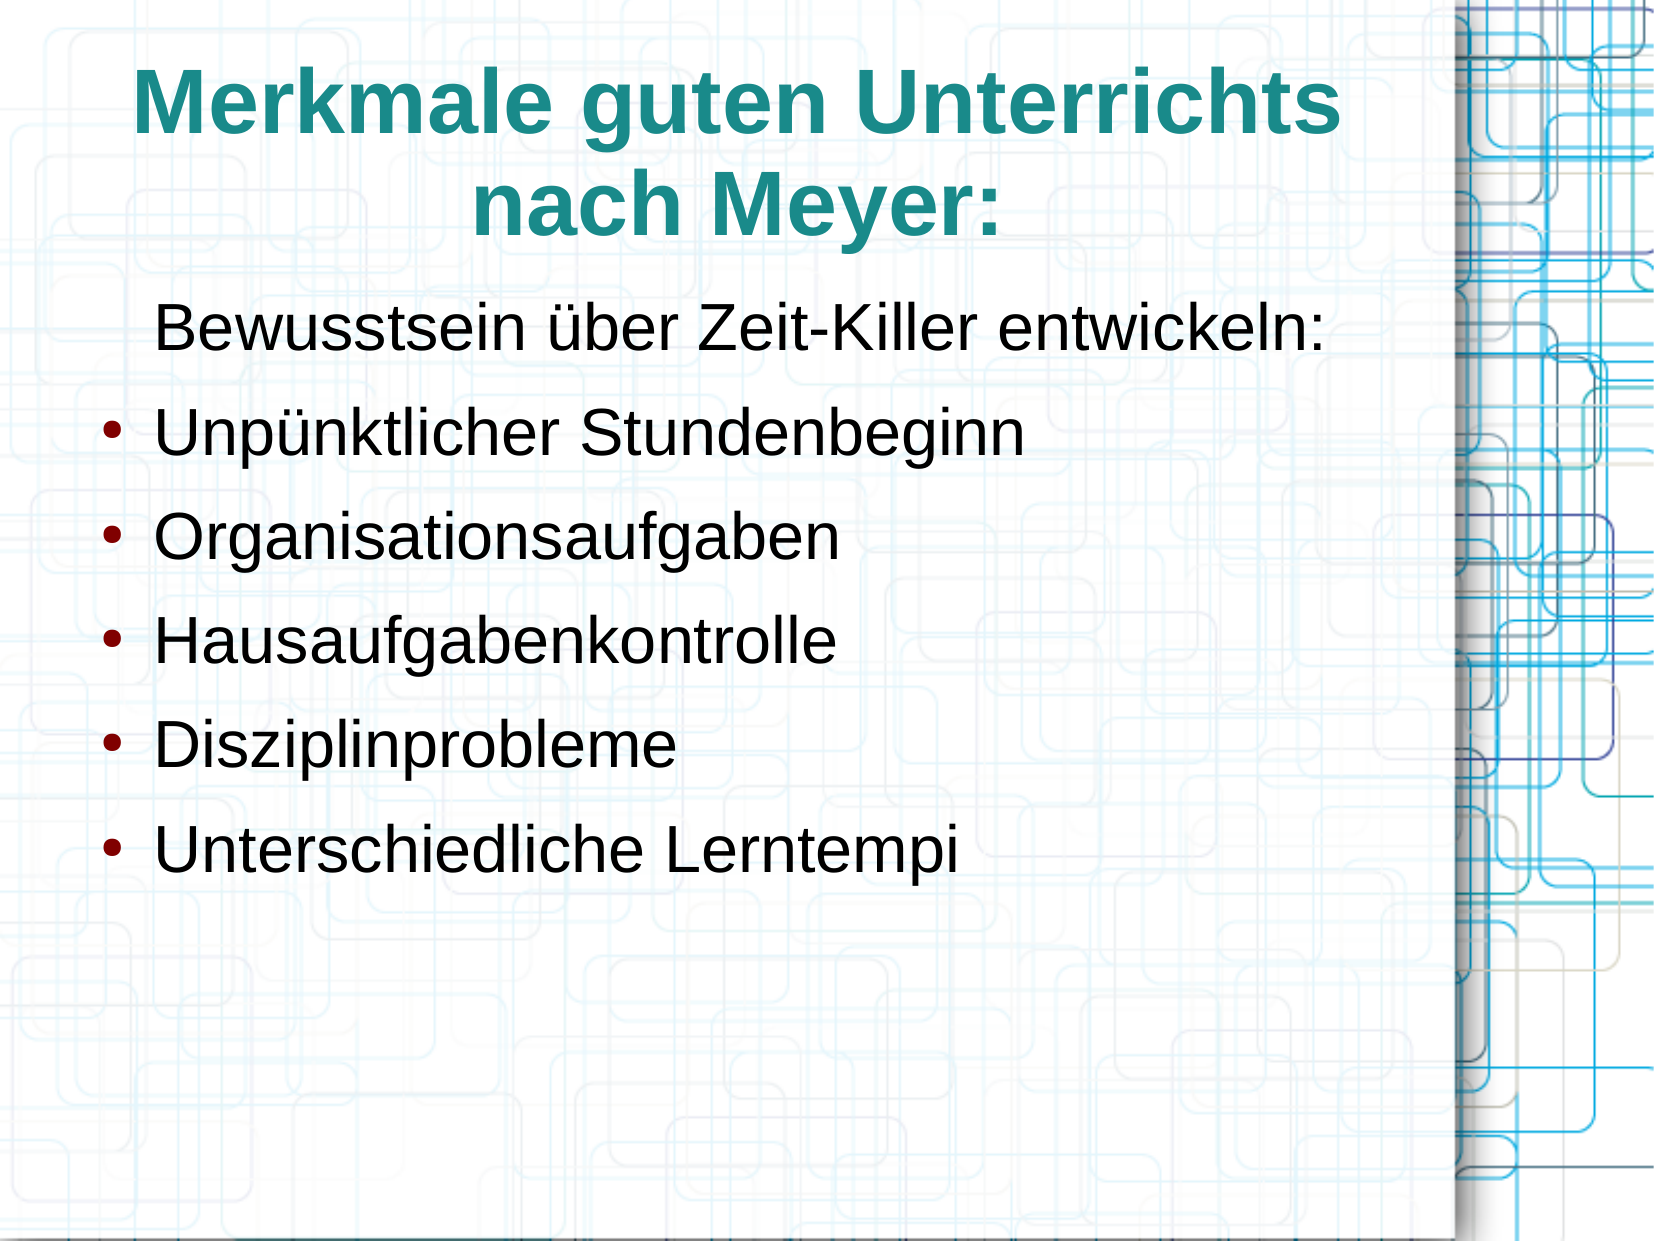

# Merkmale guten Unterrichts nach Meyer:
Bewusstsein über Zeit-Killer entwickeln:
Unpünktlicher Stundenbeginn
Organisationsaufgaben
Hausaufgabenkontrolle
Disziplinprobleme
Unterschiedliche Lerntempi